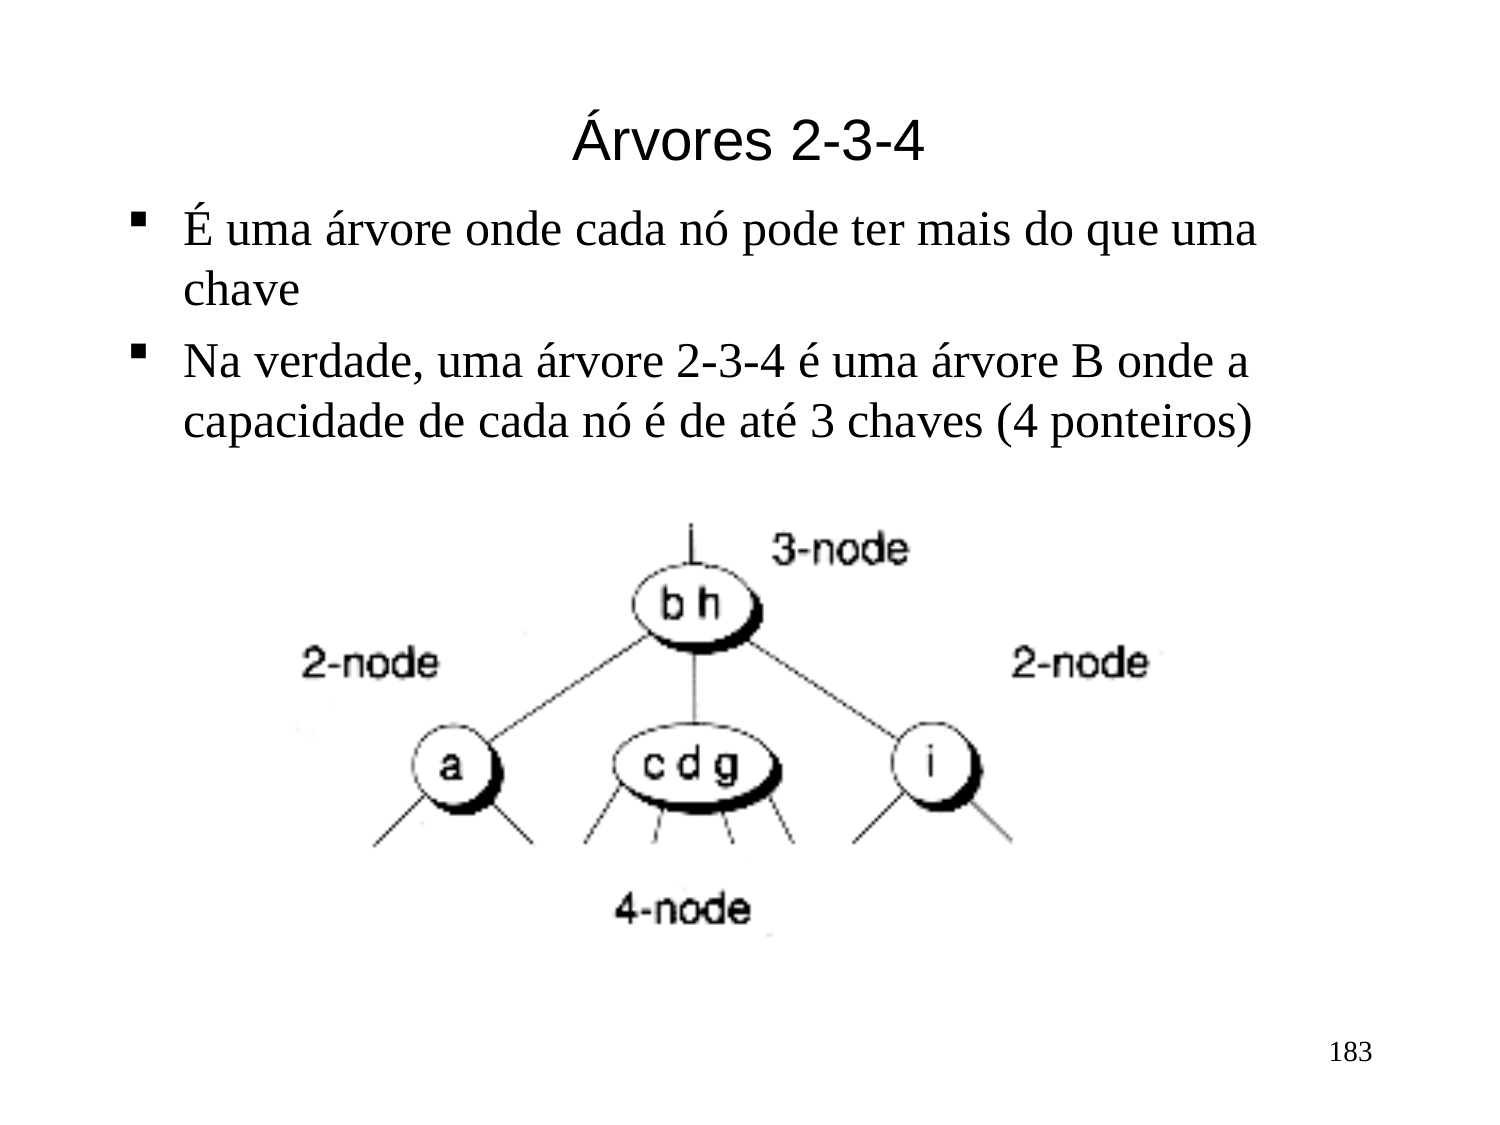

# Árvores 2-3-4
É uma árvore onde cada nó pode ter mais do que uma chave
Na verdade, uma árvore 2-3-4 é uma árvore B onde a capacidade de cada nó é de até 3 chaves (4 ponteiros)
183